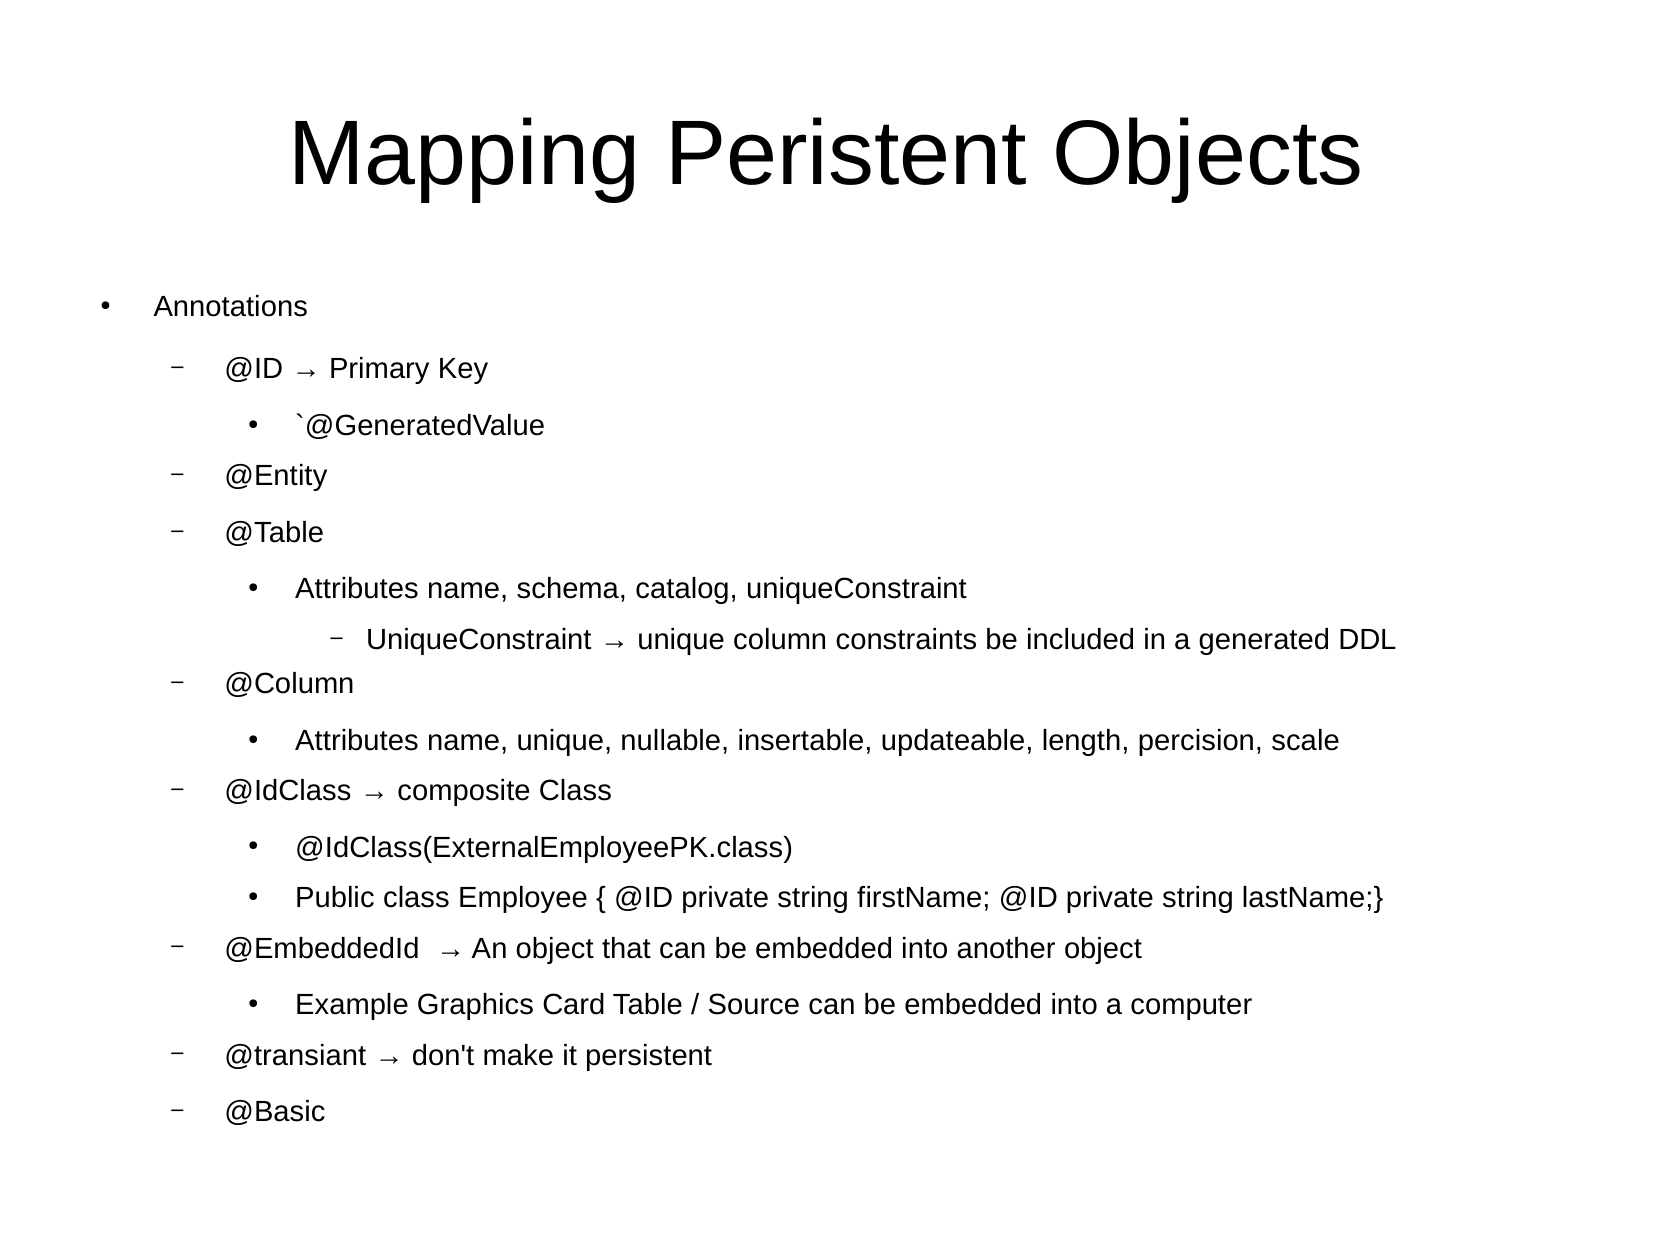

# Mapping Peristent Objects
Annotations
@ID → Primary Key
`@GeneratedValue
@Entity
@Table
Attributes name, schema, catalog, uniqueConstraint
UniqueConstraint → unique column constraints be included in a generated DDL
@Column
Attributes name, unique, nullable, insertable, updateable, length, percision, scale
@IdClass → composite Class
@IdClass(ExternalEmployeePK.class)
Public class Employee { @ID private string firstName; @ID private string lastName;}
@EmbeddedId → An object that can be embedded into another object
Example Graphics Card Table / Source can be embedded into a computer
@transiant → don't make it persistent
@Basic